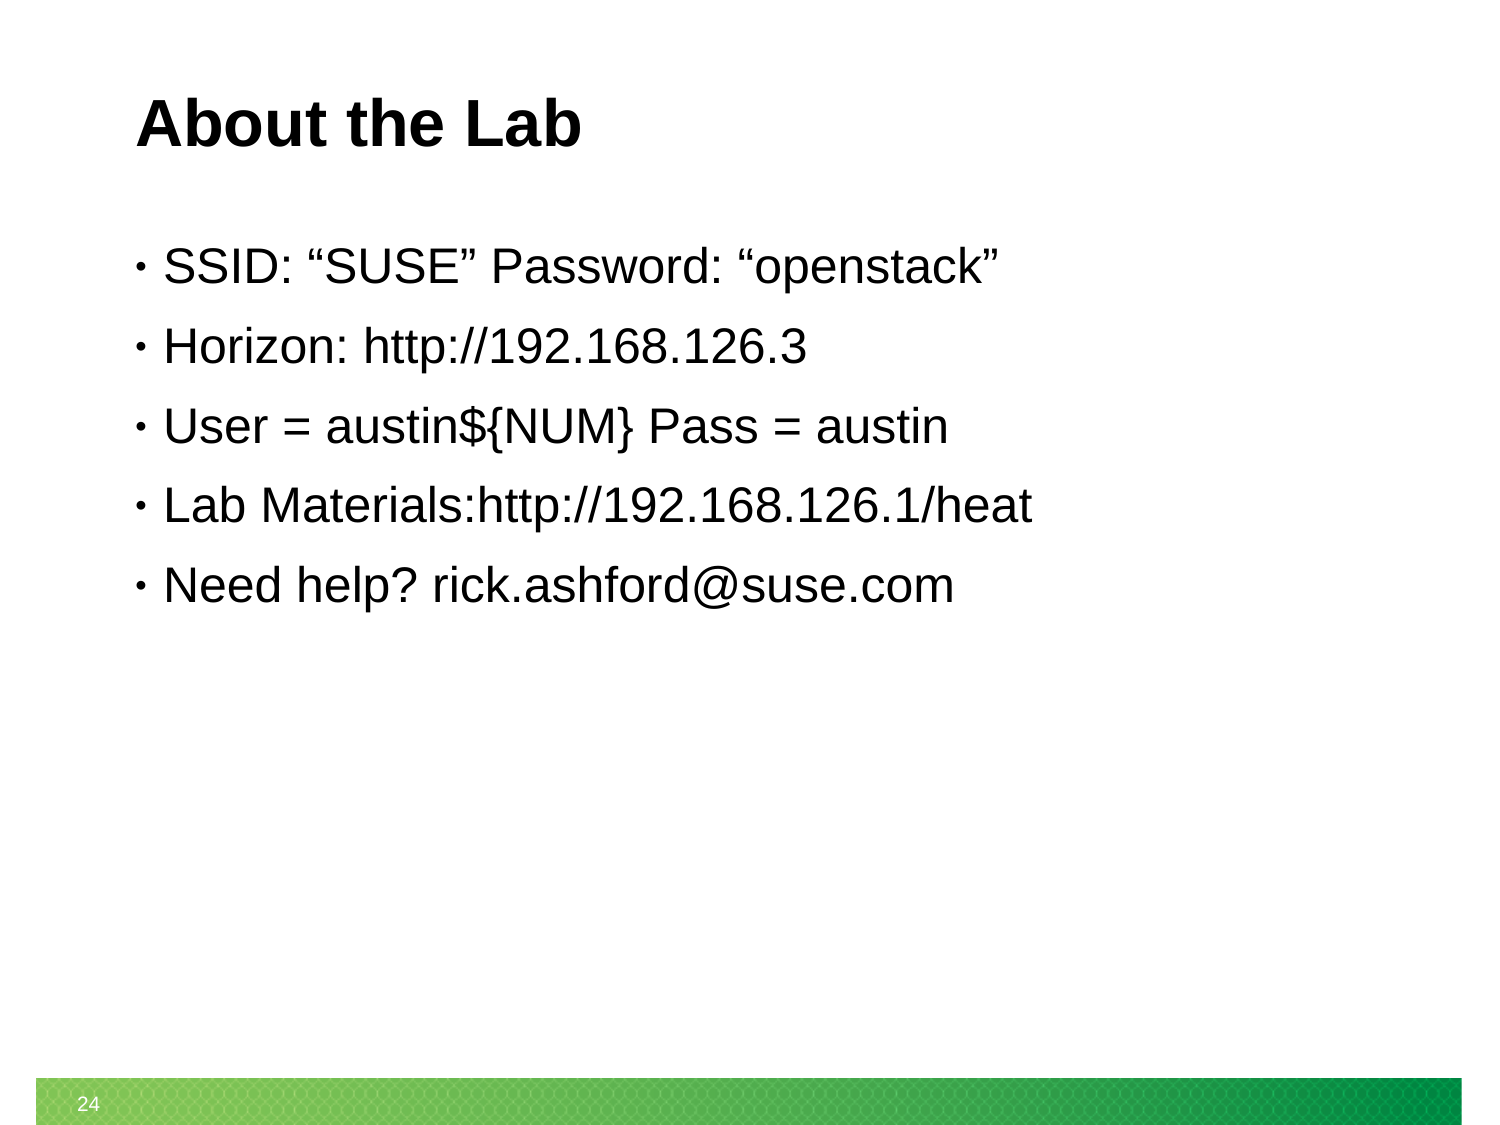

# About the Lab
SSID: “SUSE” Password: “openstack”
Horizon: http://192.168.126.3
User = austin${NUM} Pass = austin
Lab Materials:http://192.168.126.1/heat
Need help? rick.ashford@suse.com